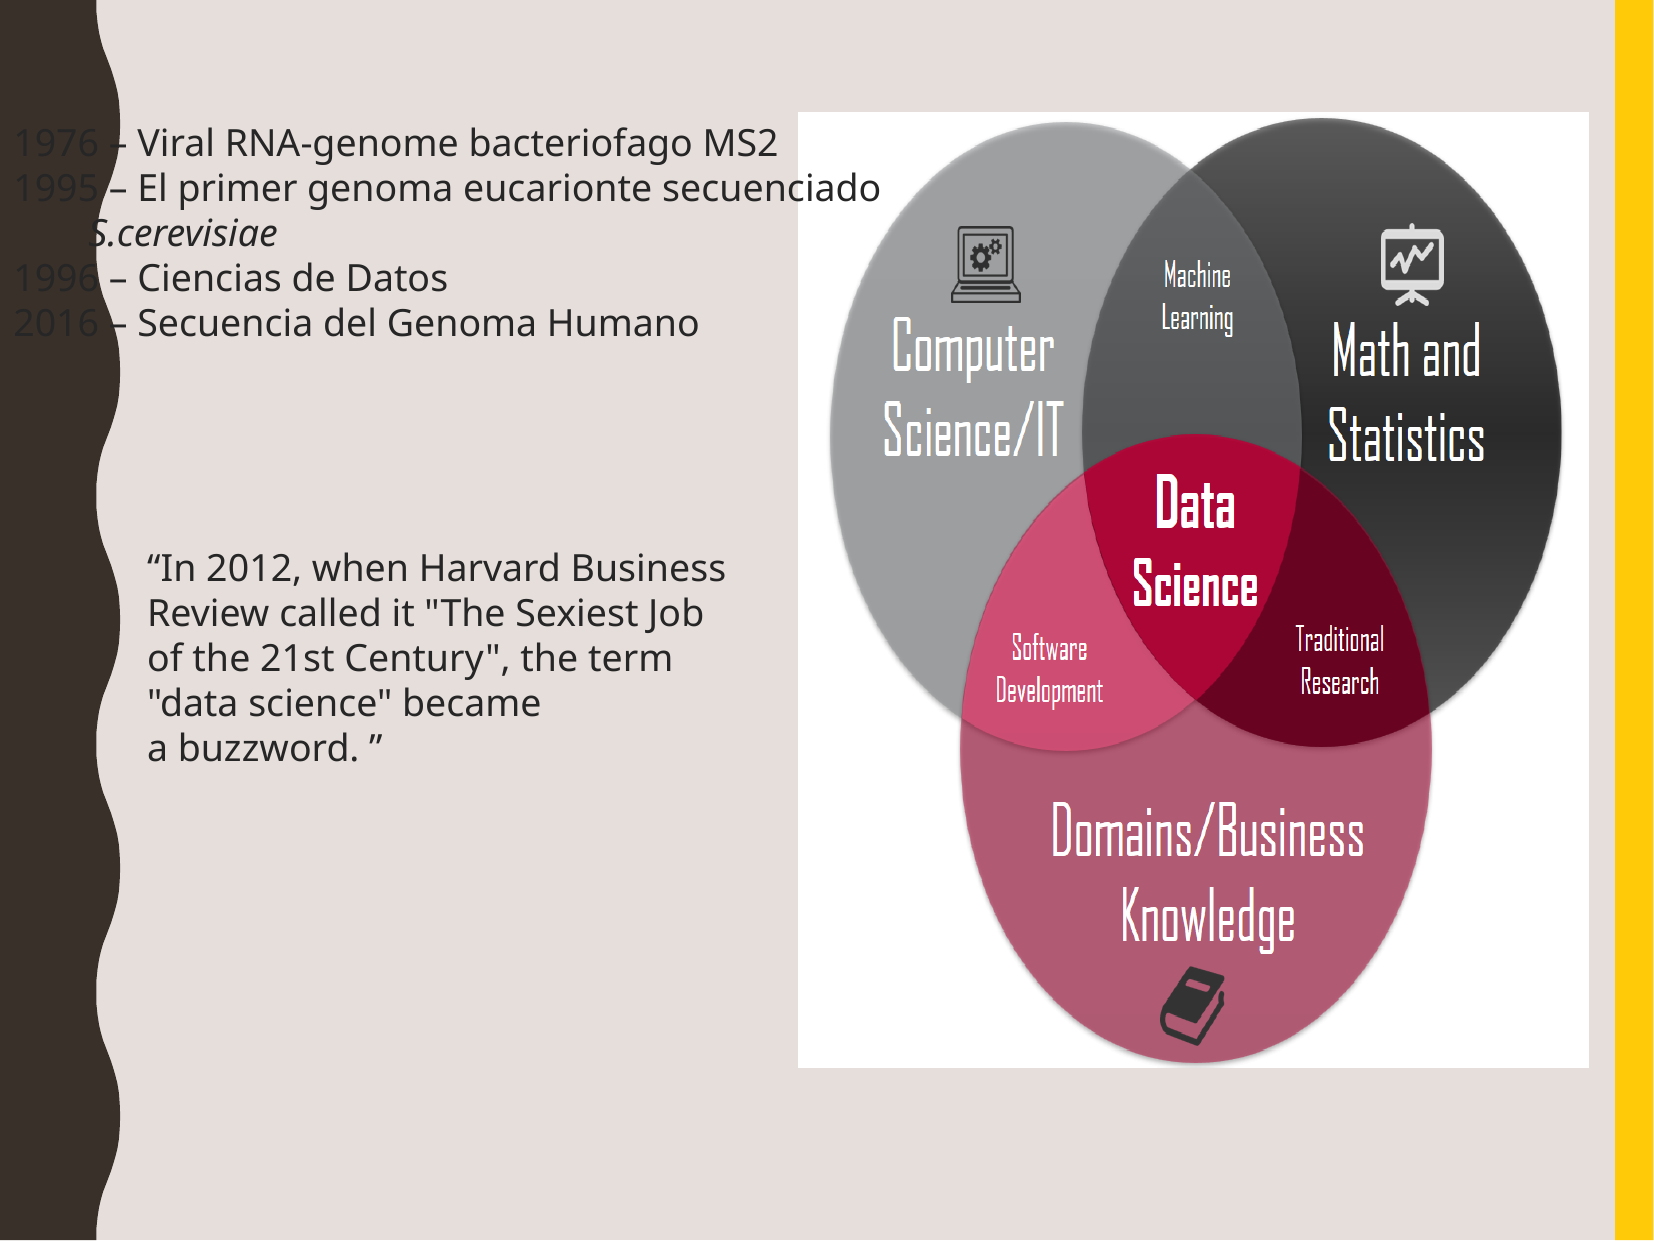

1976 – Viral RNA-genome bacteriofago MS2
1995 – El primer genoma eucarionte secuenciado
 	S.cerevisiae
1996 – Ciencias de Datos
2016 – Secuencia del Genoma Humano
“In 2012, when Harvard Business Review called it "The Sexiest Job of the 21st Century", the term "data science" became a buzzword. ”